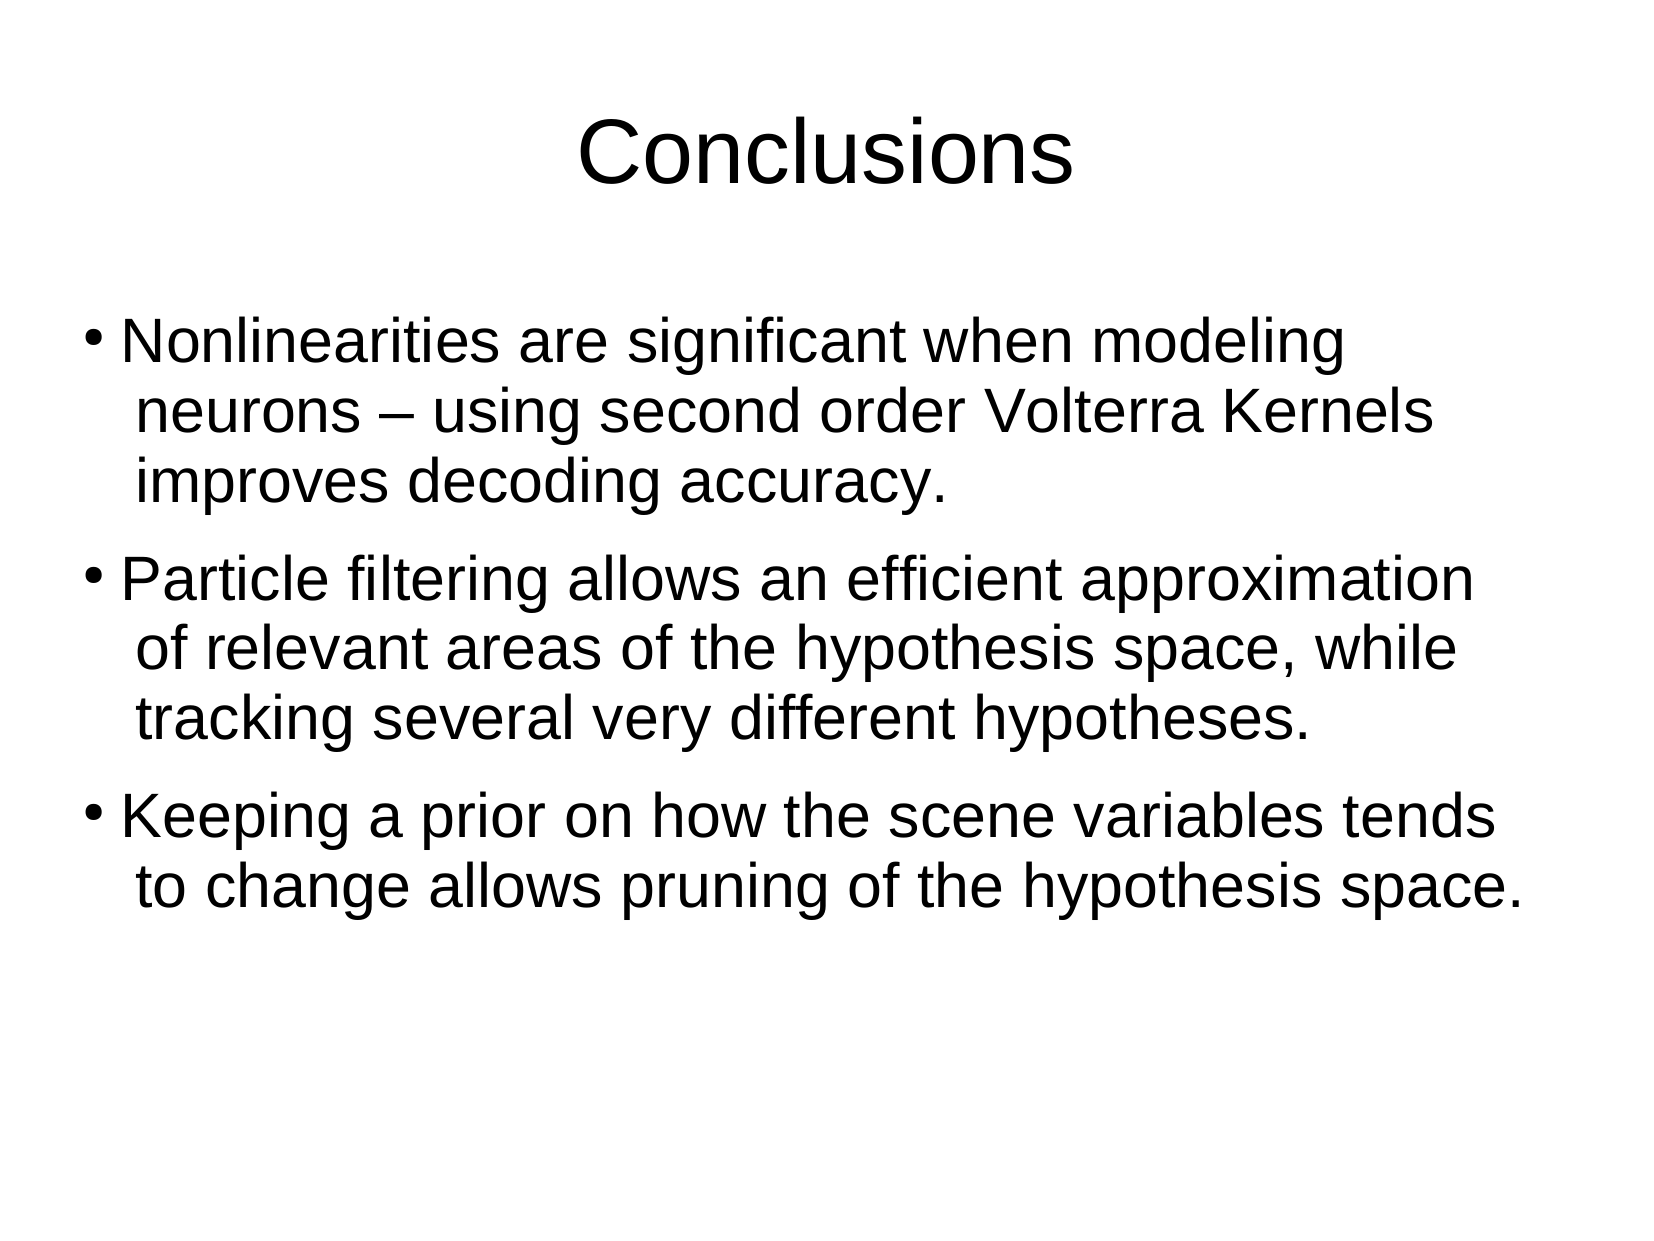

# Conclusions
 Nonlinearities are significant when modeling neurons – using second order Volterra Kernels improves decoding accuracy.
 Particle filtering allows an efficient approximation of relevant areas of the hypothesis space, while tracking several very different hypotheses.
 Keeping a prior on how the scene variables tends to change allows pruning of the hypothesis space.